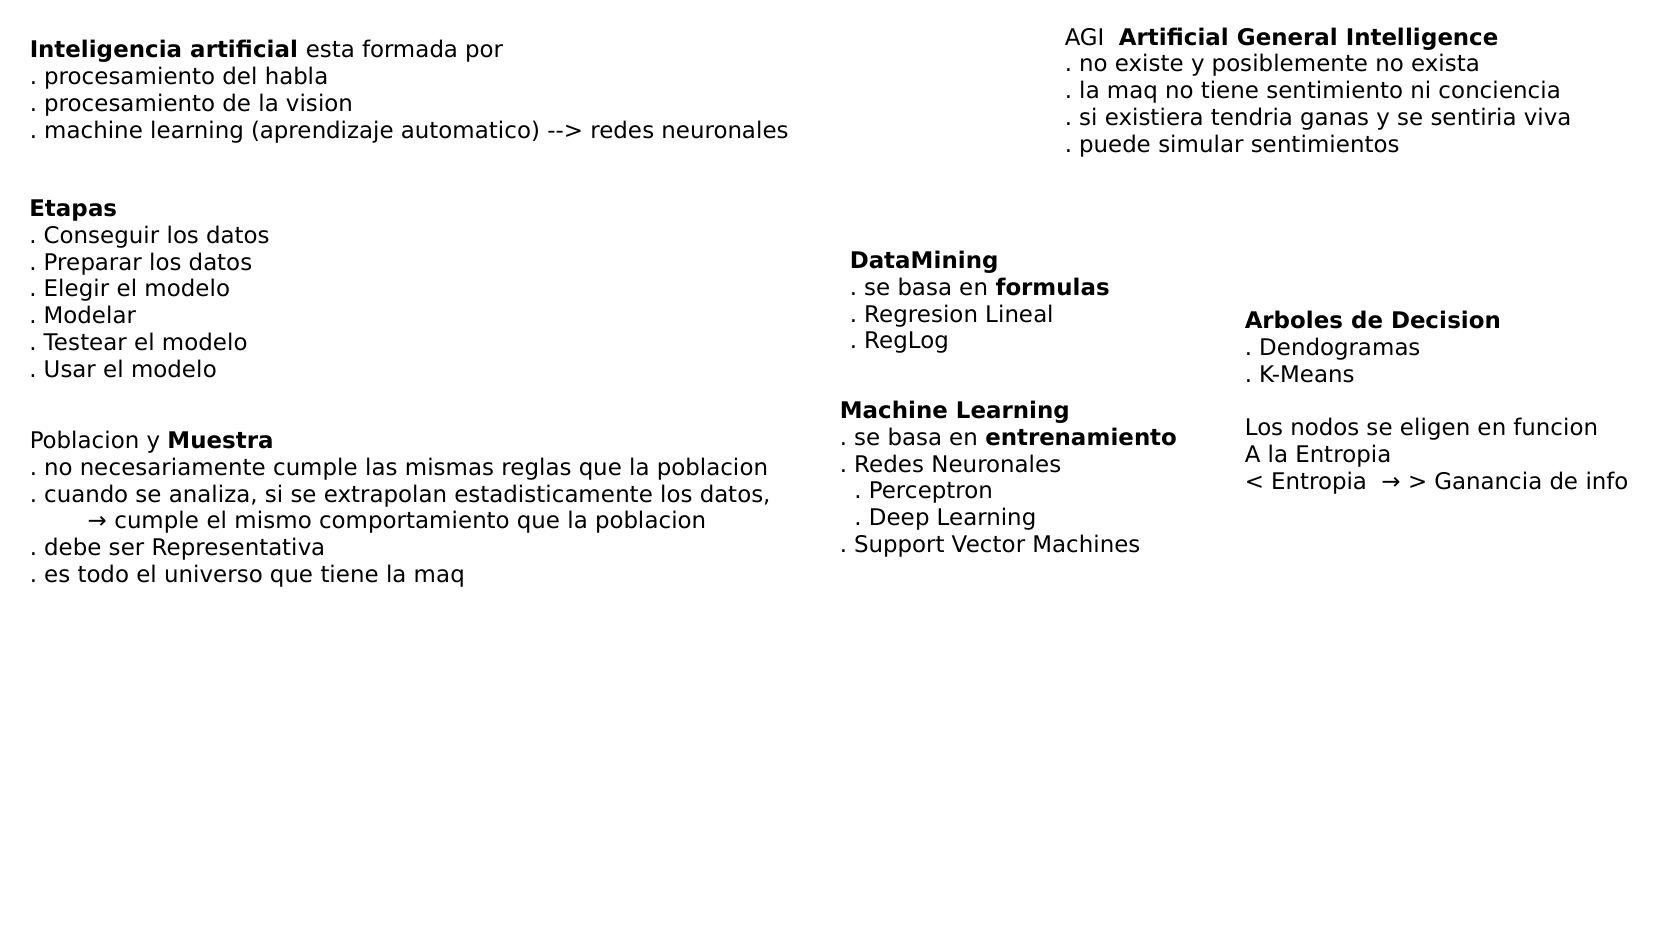

AGI Artificial General Intelligence
. no existe y posiblemente no exista
. la maq no tiene sentimiento ni conciencia
. si existiera tendria ganas y se sentiria viva
. puede simular sentimientos
Inteligencia artificial esta formada por
. procesamiento del habla
. procesamiento de la vision
. machine learning (aprendizaje automatico) --> redes neuronales
Etapas
. Conseguir los datos
. Preparar los datos
. Elegir el modelo
. Modelar
. Testear el modelo
. Usar el modelo
DataMining
. se basa en formulas
. Regresion Lineal
. RegLog
Arboles de Decision
. Dendogramas
. K-Means
Los nodos se eligen en funcion
A la Entropia
< Entropia → > Ganancia de info
Machine Learning
. se basa en entrenamiento
. Redes Neuronales
 . Perceptron
 . Deep Learning
. Support Vector Machines
Poblacion y Muestra
. no necesariamente cumple las mismas reglas que la poblacion
. cuando se analiza, si se extrapolan estadisticamente los datos,
 → cumple el mismo comportamiento que la poblacion
. debe ser Representativa
. es todo el universo que tiene la maq